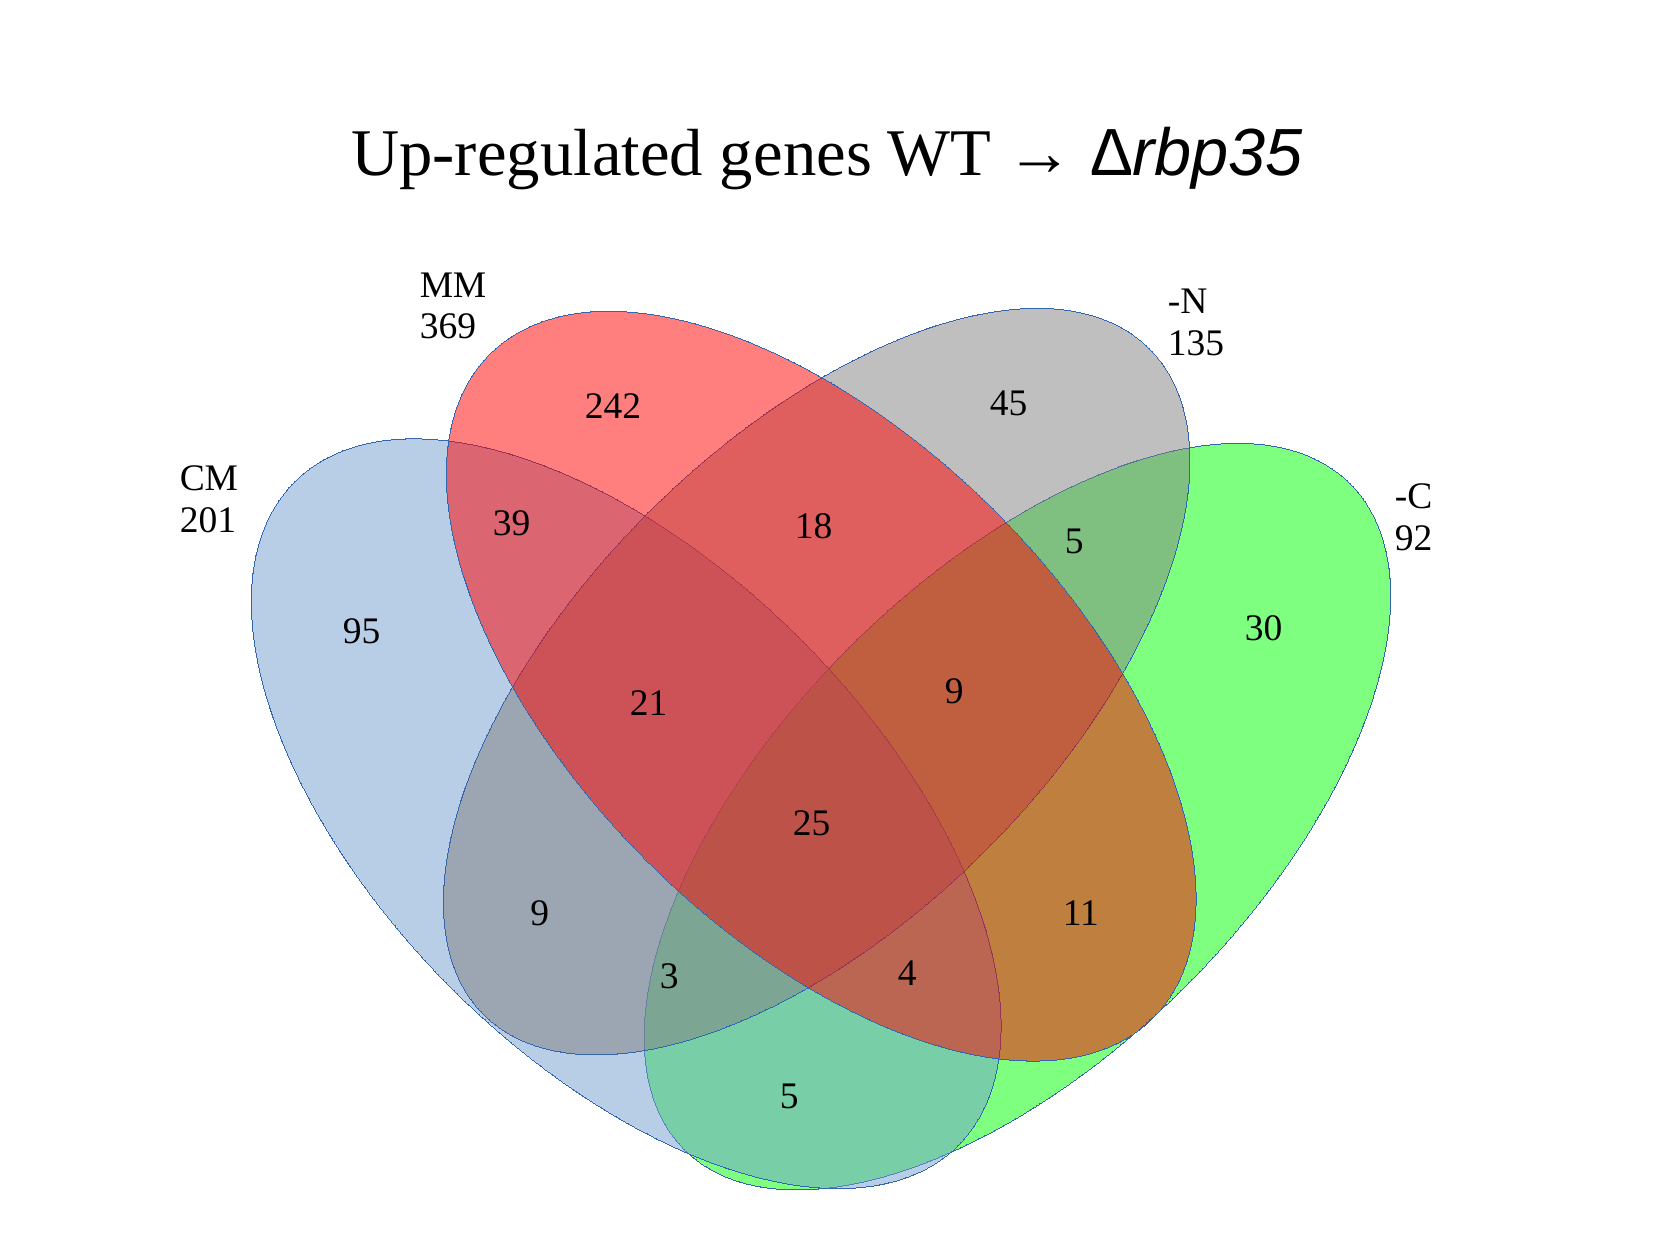

# Up-regulated genes WT → ∆rbp35
MM
369
-N
135
45
242
CM
201
-C
92
39
18
5
30
95
9
21
25
9
11
4
3
5